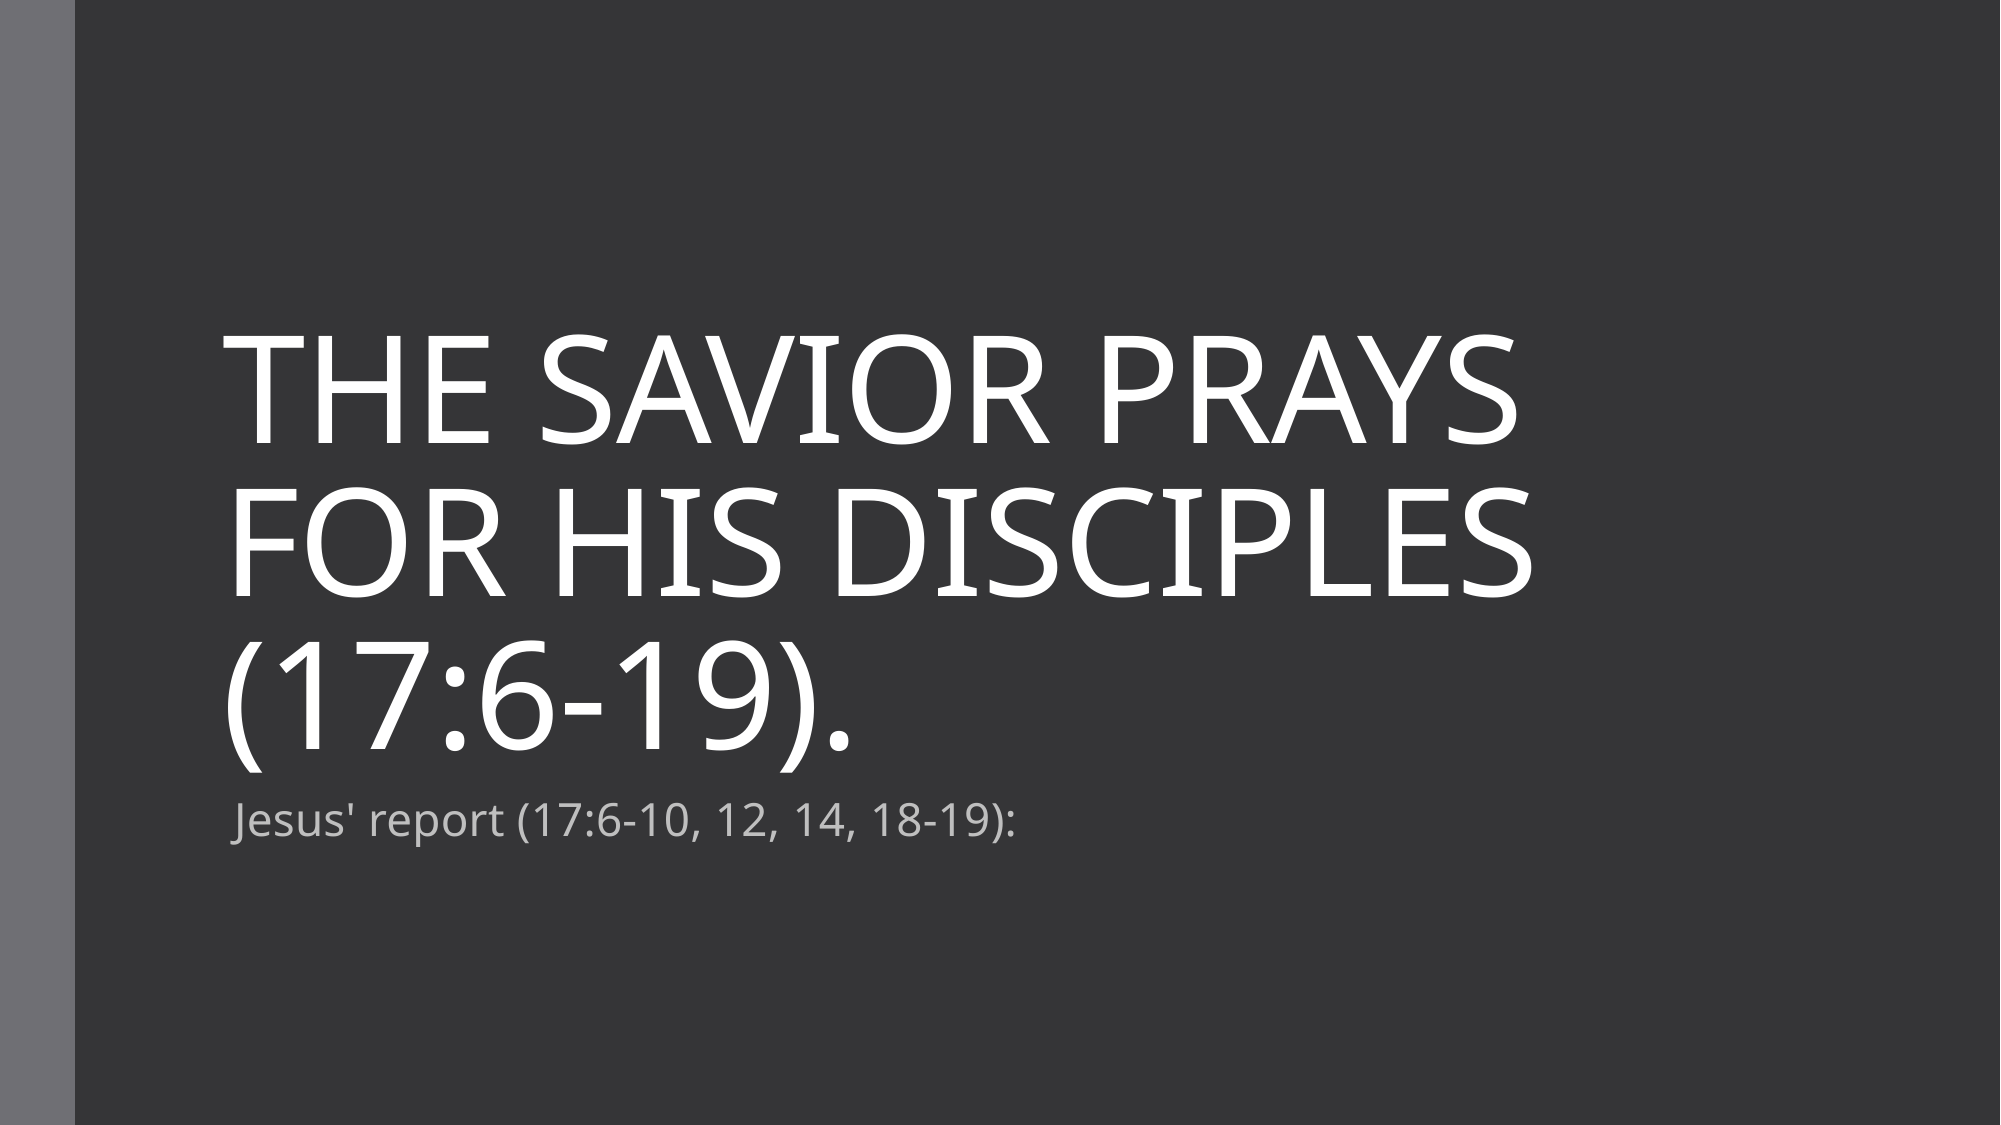

# THE SAVIOR PRAYS FOR HIS DISCIPLES (17:6-19).
 Jesus' report (17:6-10, 12, 14, 18-19):